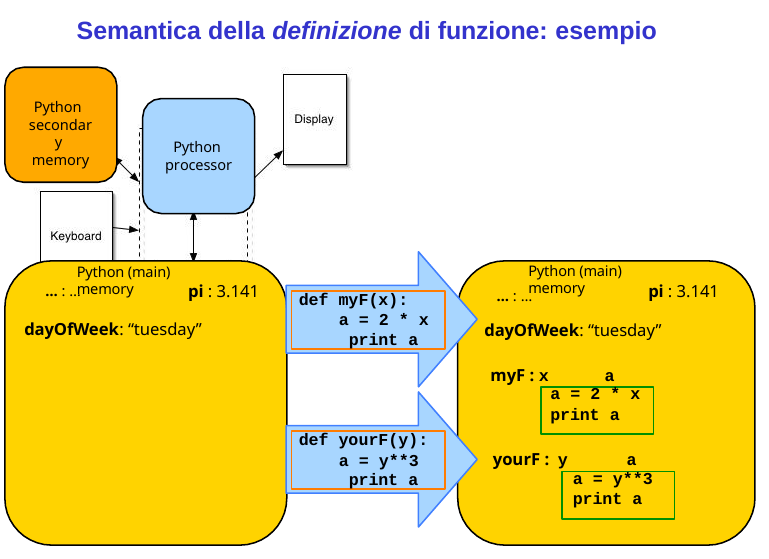

# Semantica della definizione di funzione: esempio
Python secondary memory
Python processor
Python (main) memory
Python (main) memory
pi : 3.141
pi : 3.141
… : …
… : …
def myF(x):
a = 2 * x print a
dayOfWeek: “tuesday”
dayOfWeek: “tuesday”
myF : x	a
a = 2 * x
print a
def yourF(y):
a = y**3 print a
yourF : y	a
a = y**3
print a
59